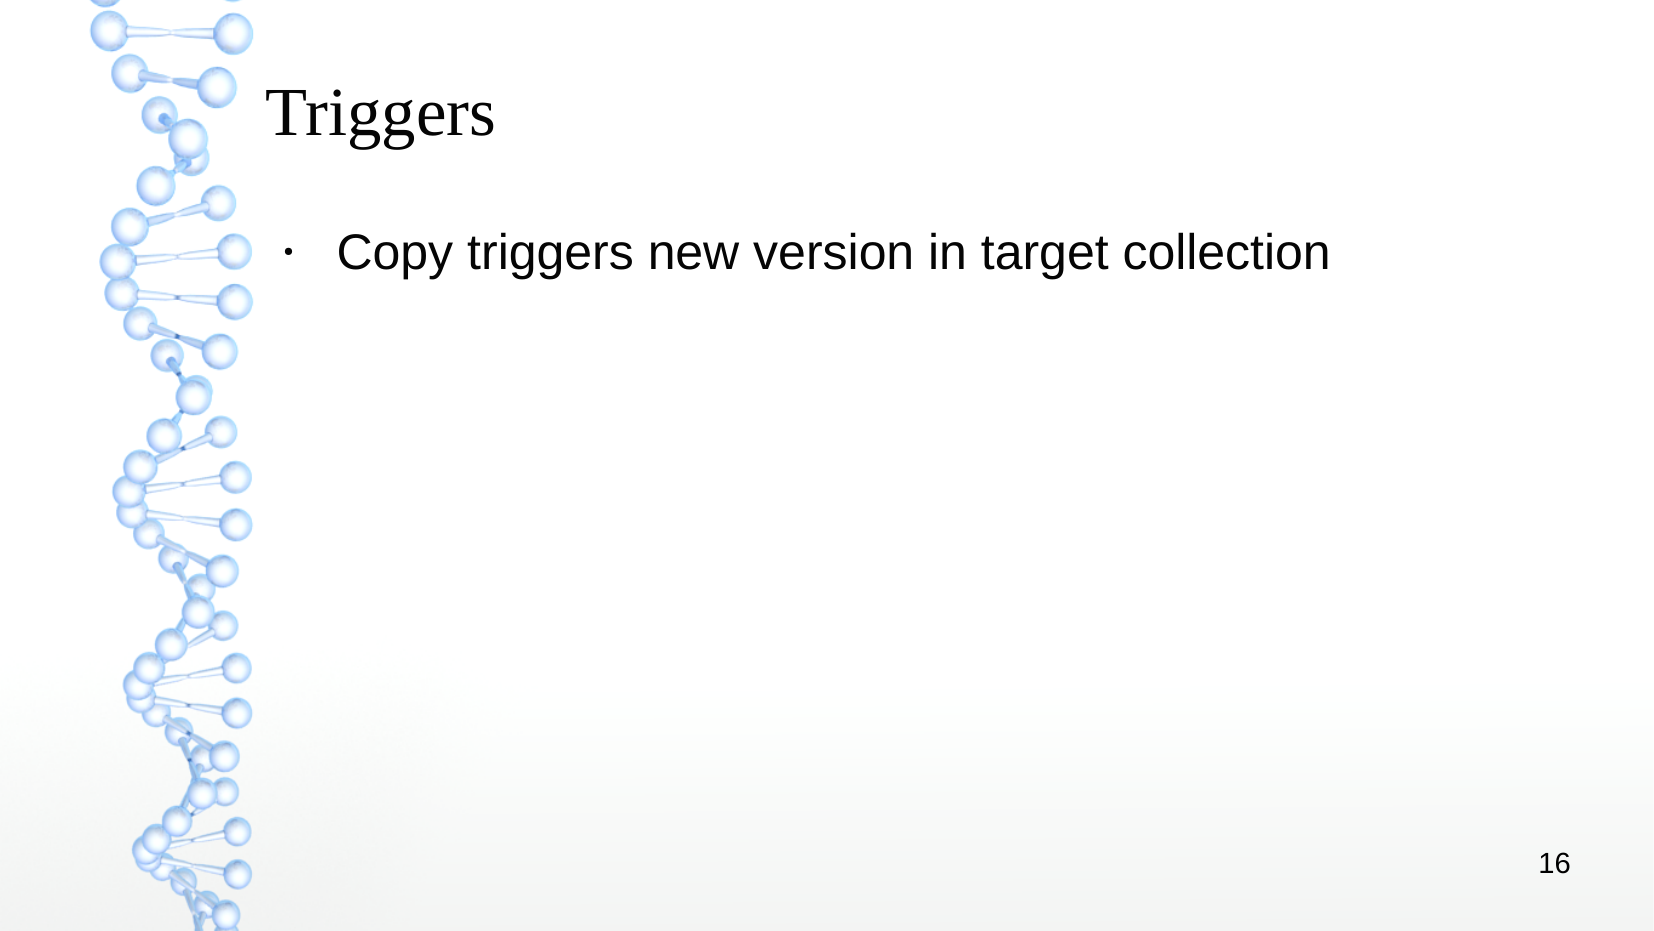

# Triggers
Copy triggers new version in target collection
16